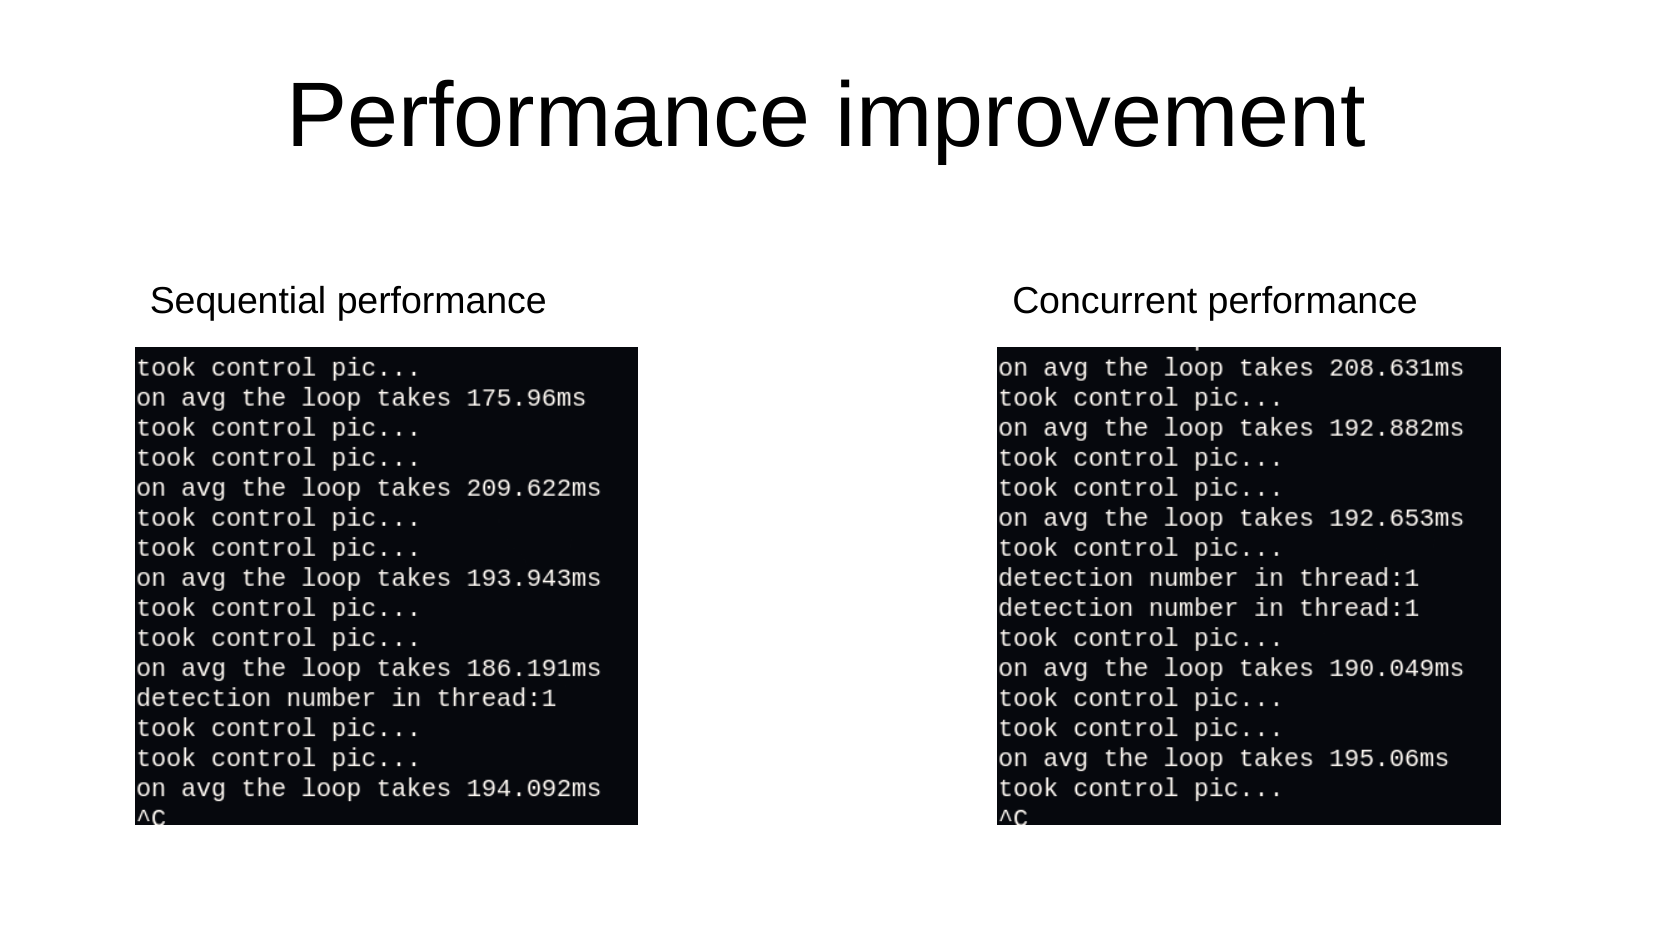

# Performance improvement
Sequential performance
Concurrent performance